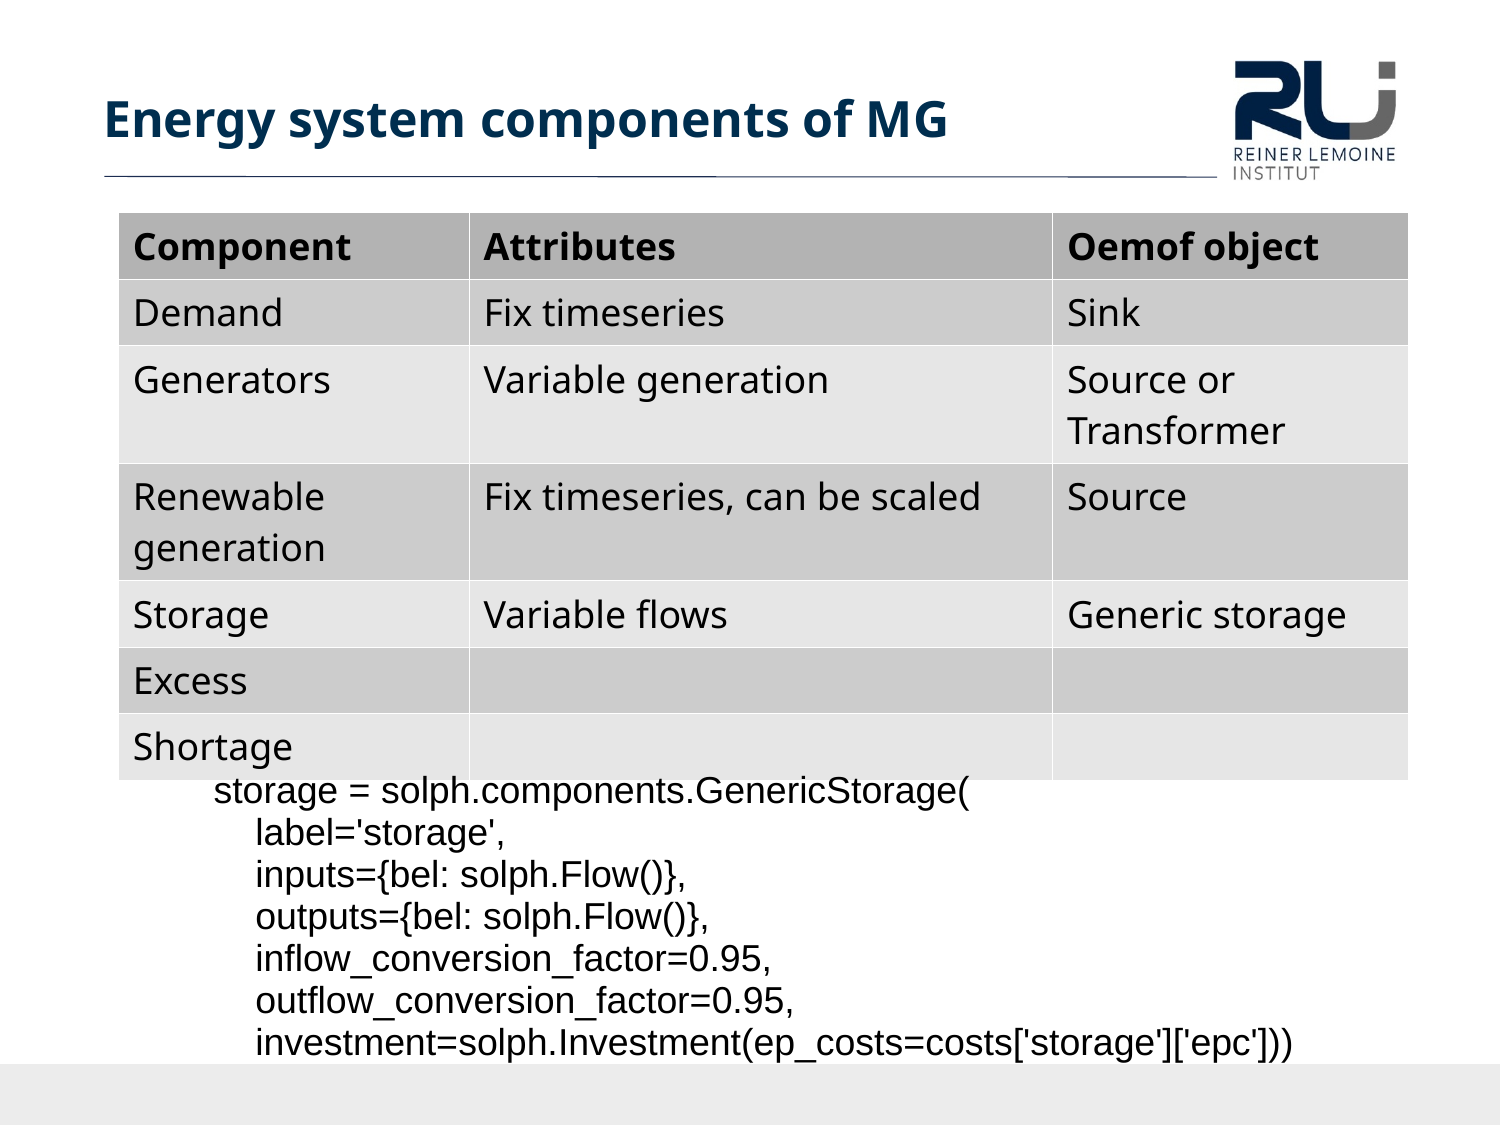

Energy system components of MG
| Component | Attributes | Oemof object |
| --- | --- | --- |
| Demand | Fix timeseries | Sink |
| Generators | Variable generation | Source or Transformer |
| Renewable generation | Fix timeseries, can be scaled | Source |
| Storage | Variable flows | Generic storage |
| Excess | | |
| Shortage | | |
storage = solph.components.GenericStorage(
 label='storage',
 inputs={bel: solph.Flow()},
 outputs={bel: solph.Flow()},
 inflow_conversion_factor=0.95,
 outflow_conversion_factor=0.95,
 investment=solph.Investment(ep_costs=costs['storage']['epc']))